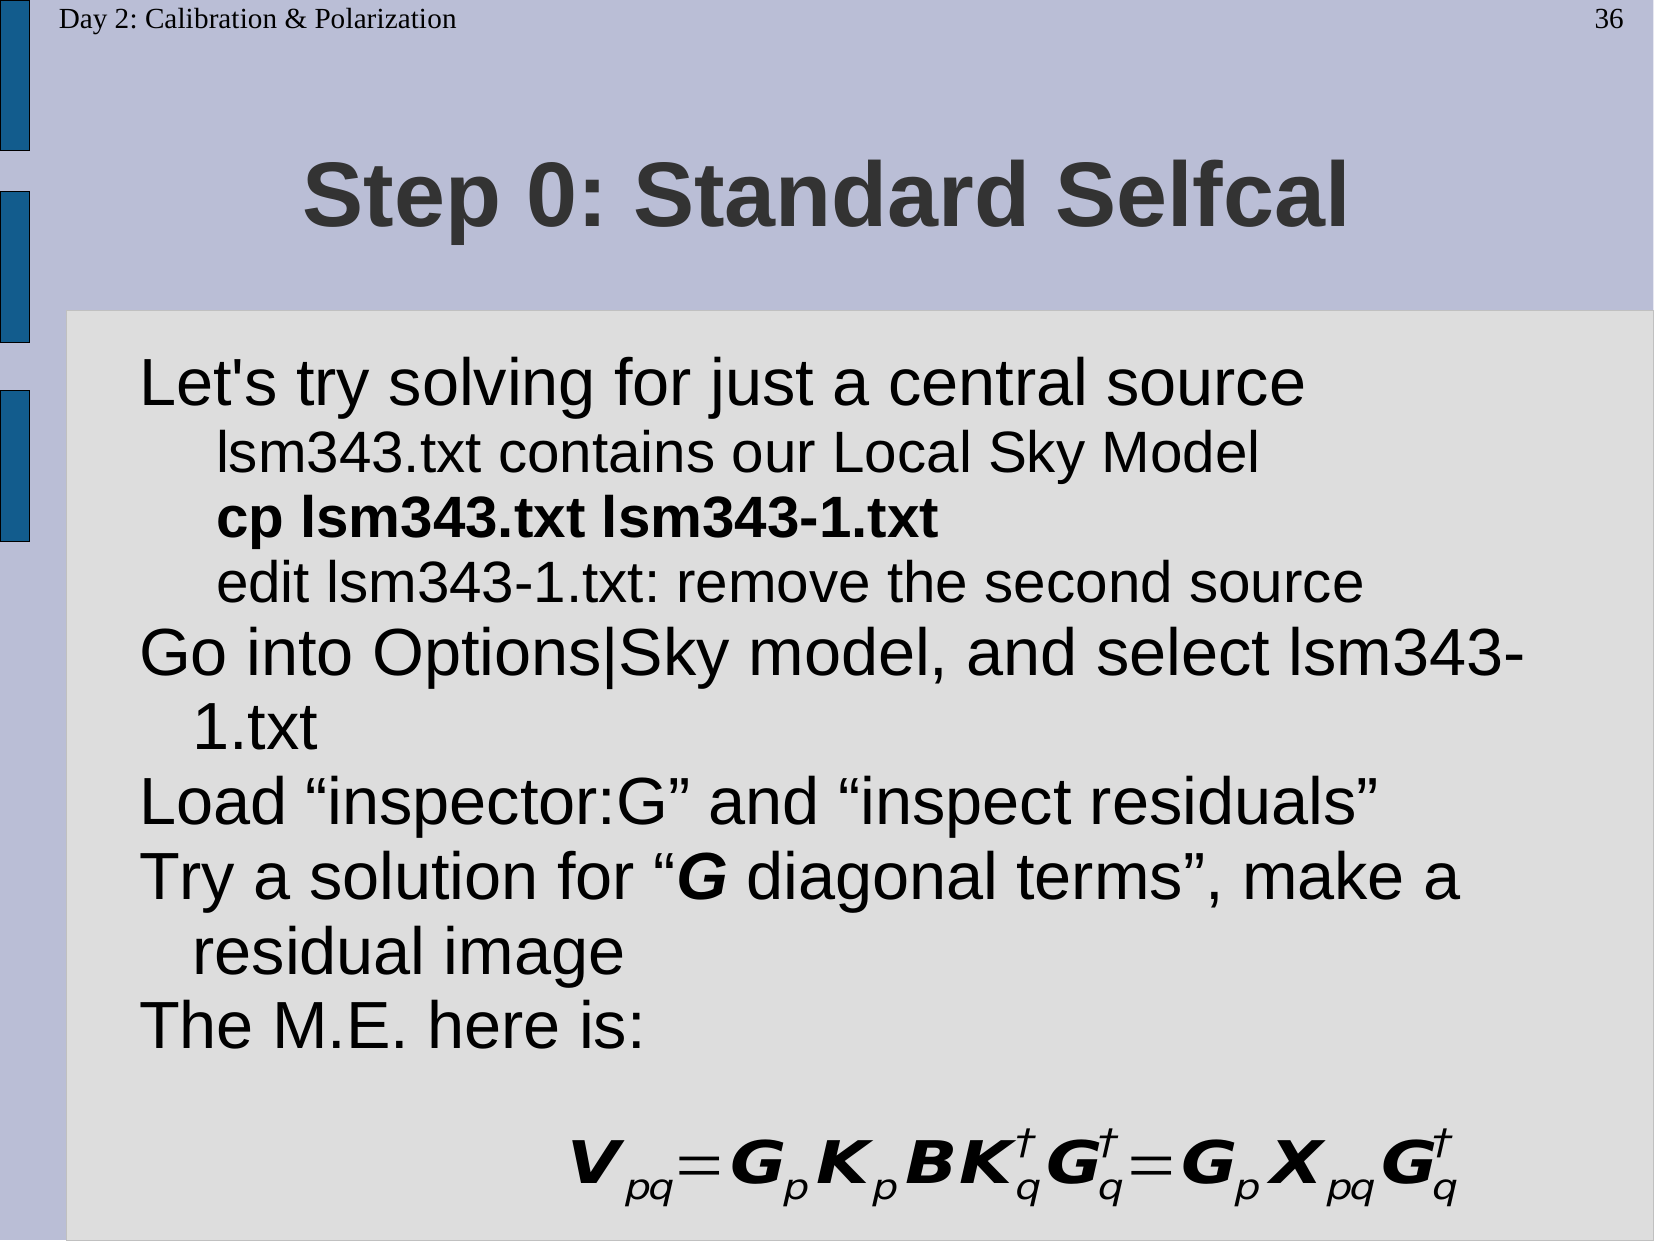

Day 2: Calibration & Polarization
36
# Step 0: Standard Selfcal
Let's try solving for just a central source
lsm343.txt contains our Local Sky Model
cp lsm343.txt lsm343-1.txt
edit lsm343-1.txt: remove the second source
Go into Options|Sky model, and select lsm343-1.txt
Load “inspector:G” and “inspect residuals”
Try a solution for “G diagonal terms”, make a residual image
The M.E. here is: